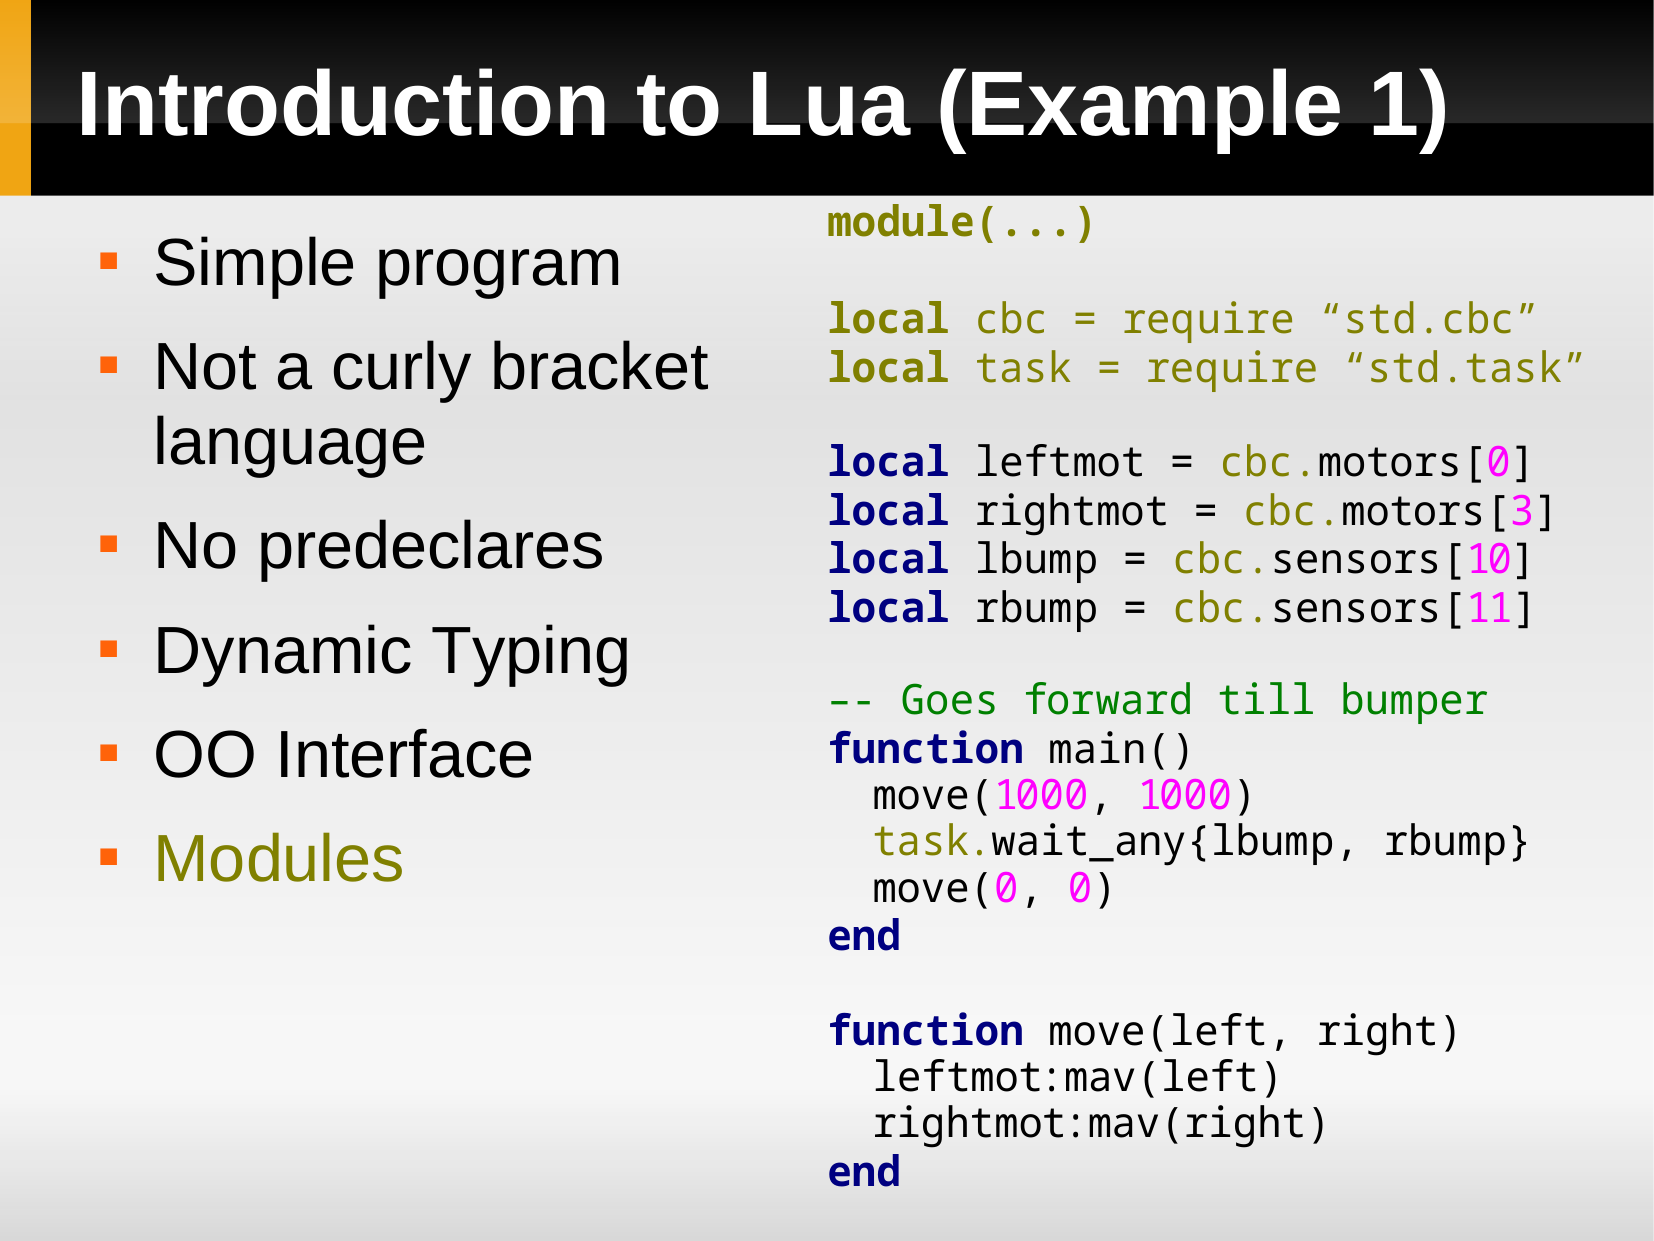

# Introduction to Lua (Example 1)
Simple program
Not a curly bracket language
No predeclares
Dynamic Typing
OO Interface
Modules